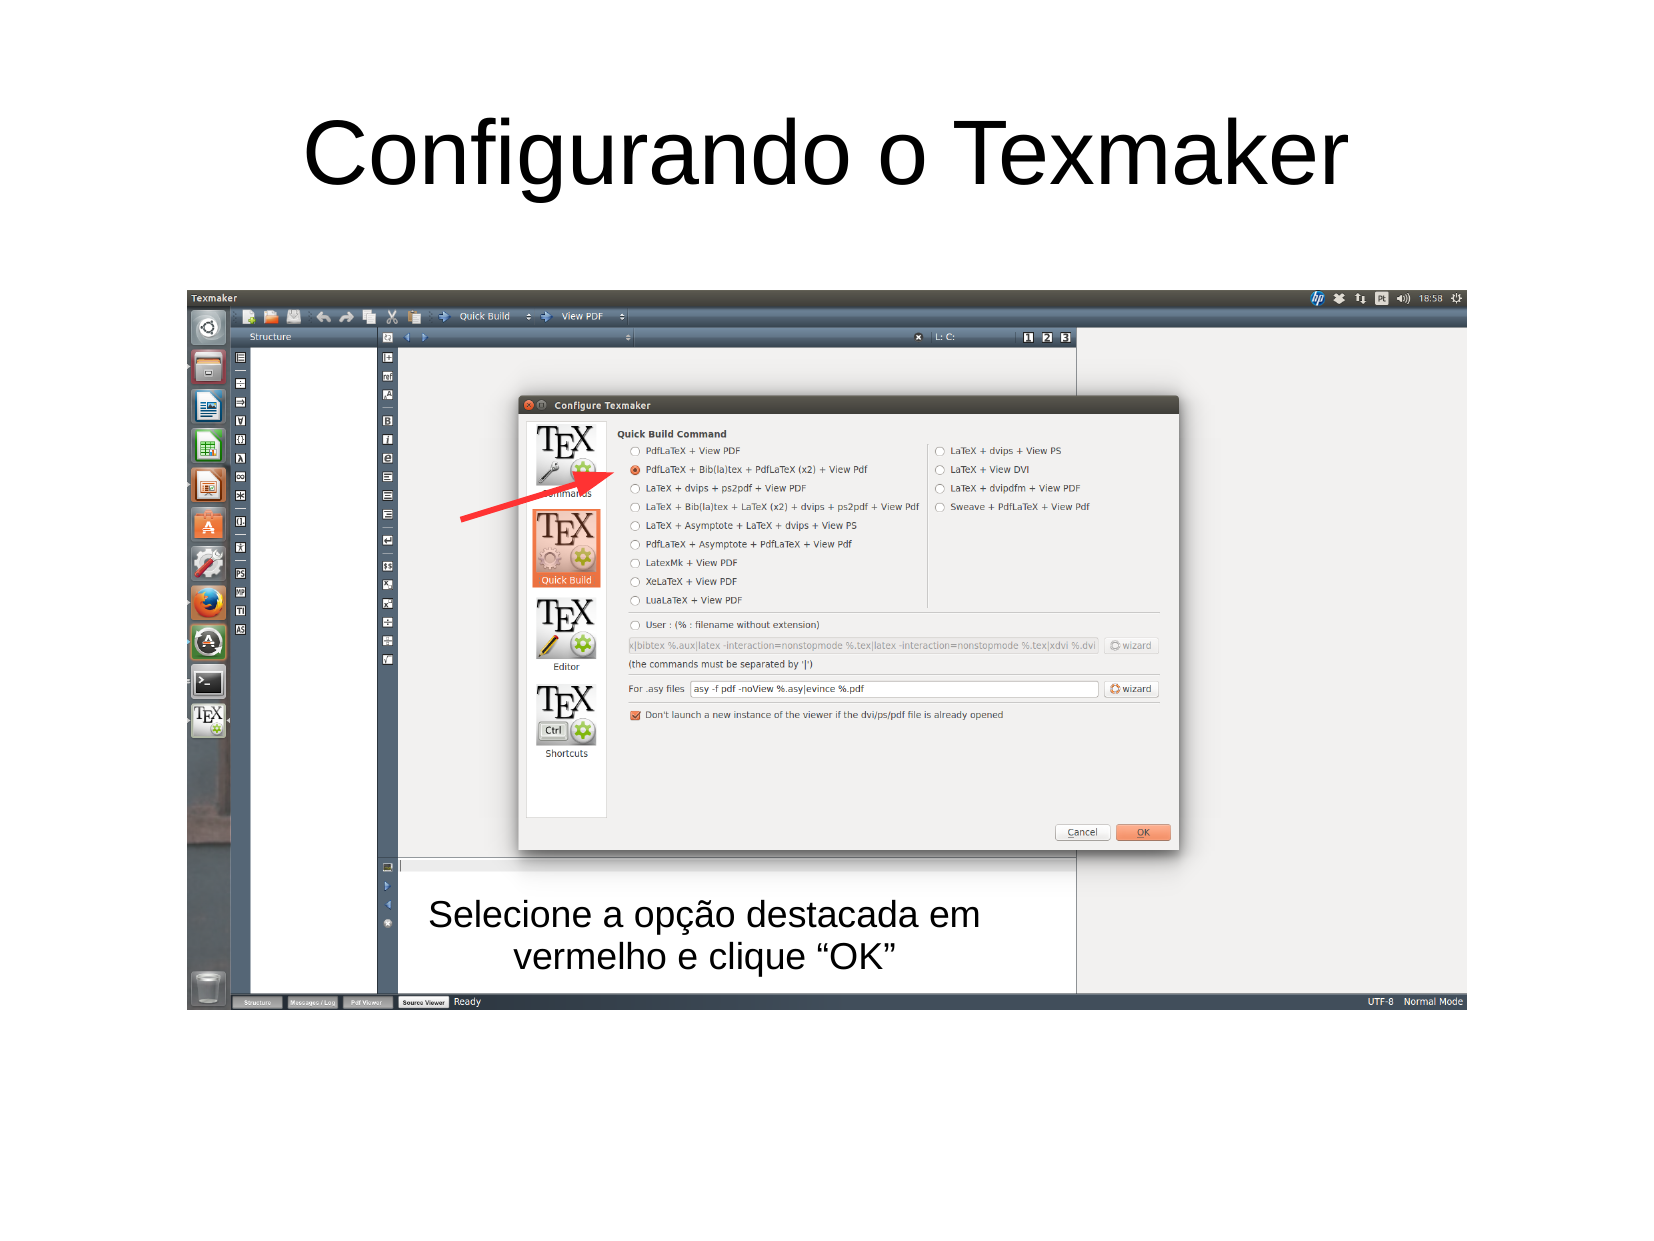

# Configurando o Texmaker
Selecione a opção destacada em
vermelho e clique “OK”